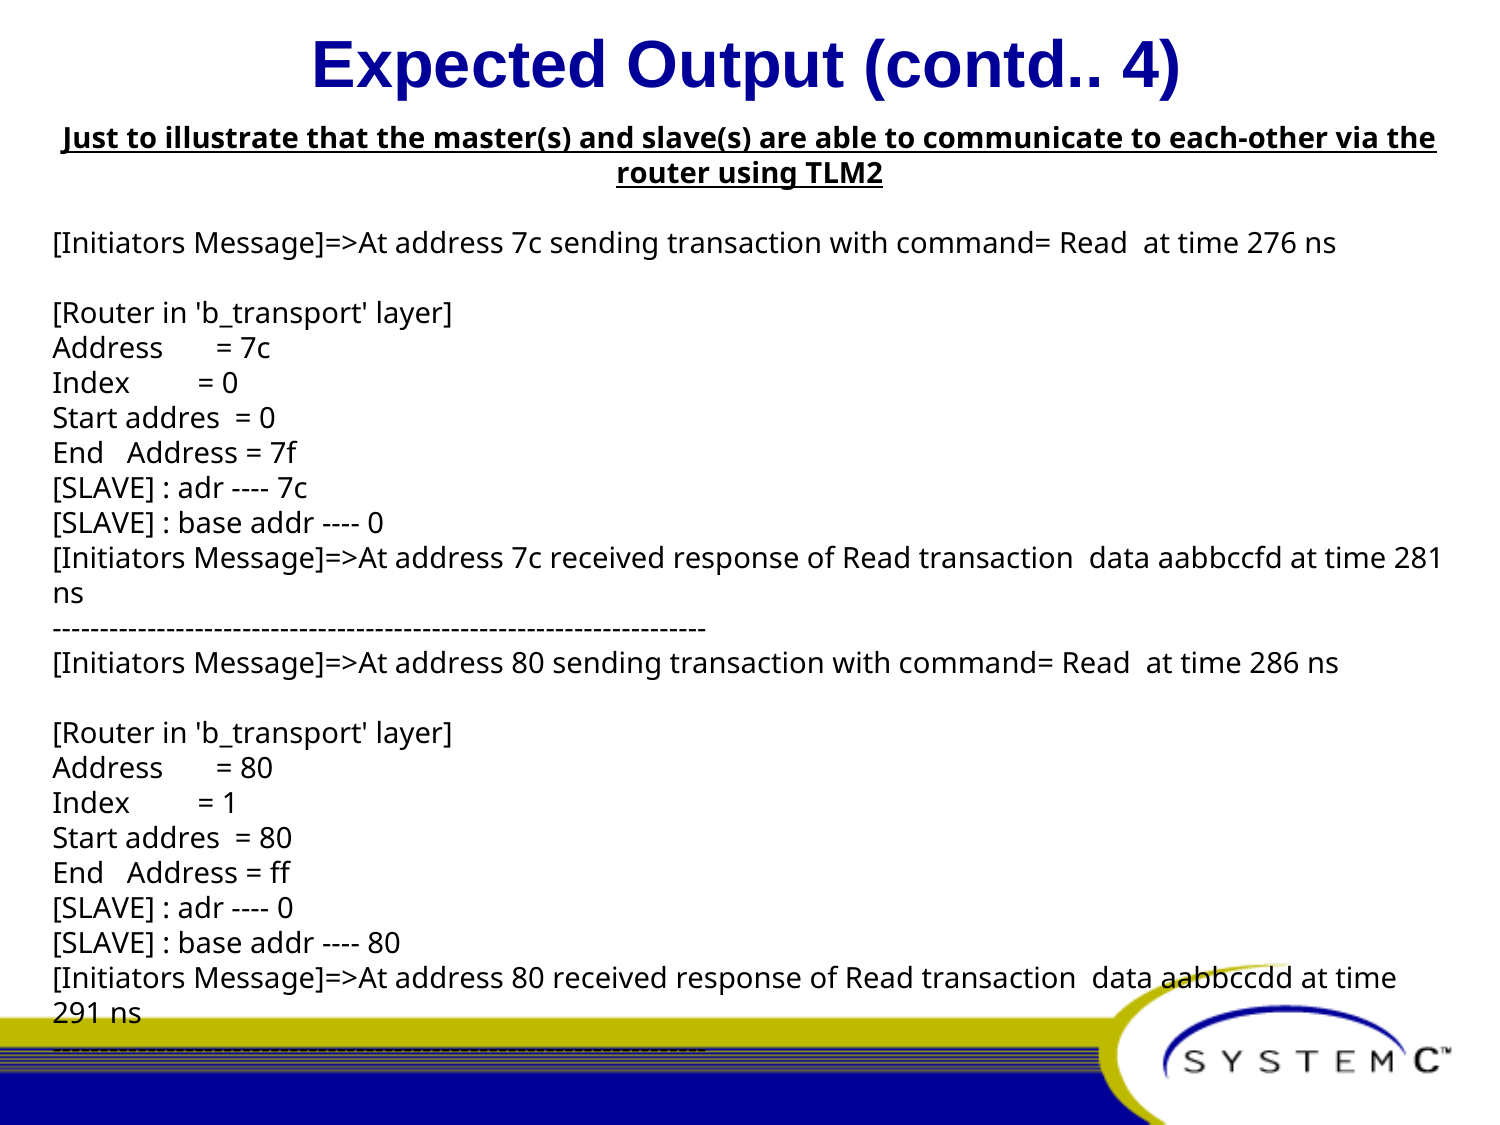

Expected Output (contd.. 4)
Just to illustrate that the master(s) and slave(s) are able to communicate to each-other via the router using TLM2
[Initiators Message]=>At address 7c sending transaction with command= Read at time 276 ns
[Router in 'b_transport' layer]
Address = 7c
Index = 0
Start addres = 0
End Address = 7f
[SLAVE] : adr ---- 7c
[SLAVE] : base addr ---- 0
[Initiators Message]=>At address 7c received response of Read transaction data aabbccfd at time 281 ns
---------------------------------------------------------------------
[Initiators Message]=>At address 80 sending transaction with command= Read at time 286 ns
[Router in 'b_transport' layer]
Address = 80
Index = 1
Start addres = 80
End Address = ff
[SLAVE] : adr ---- 0
[SLAVE] : base addr ---- 80
[Initiators Message]=>At address 80 received response of Read transaction data aabbccdd at time 291 ns
---------------------------------------------------------------------